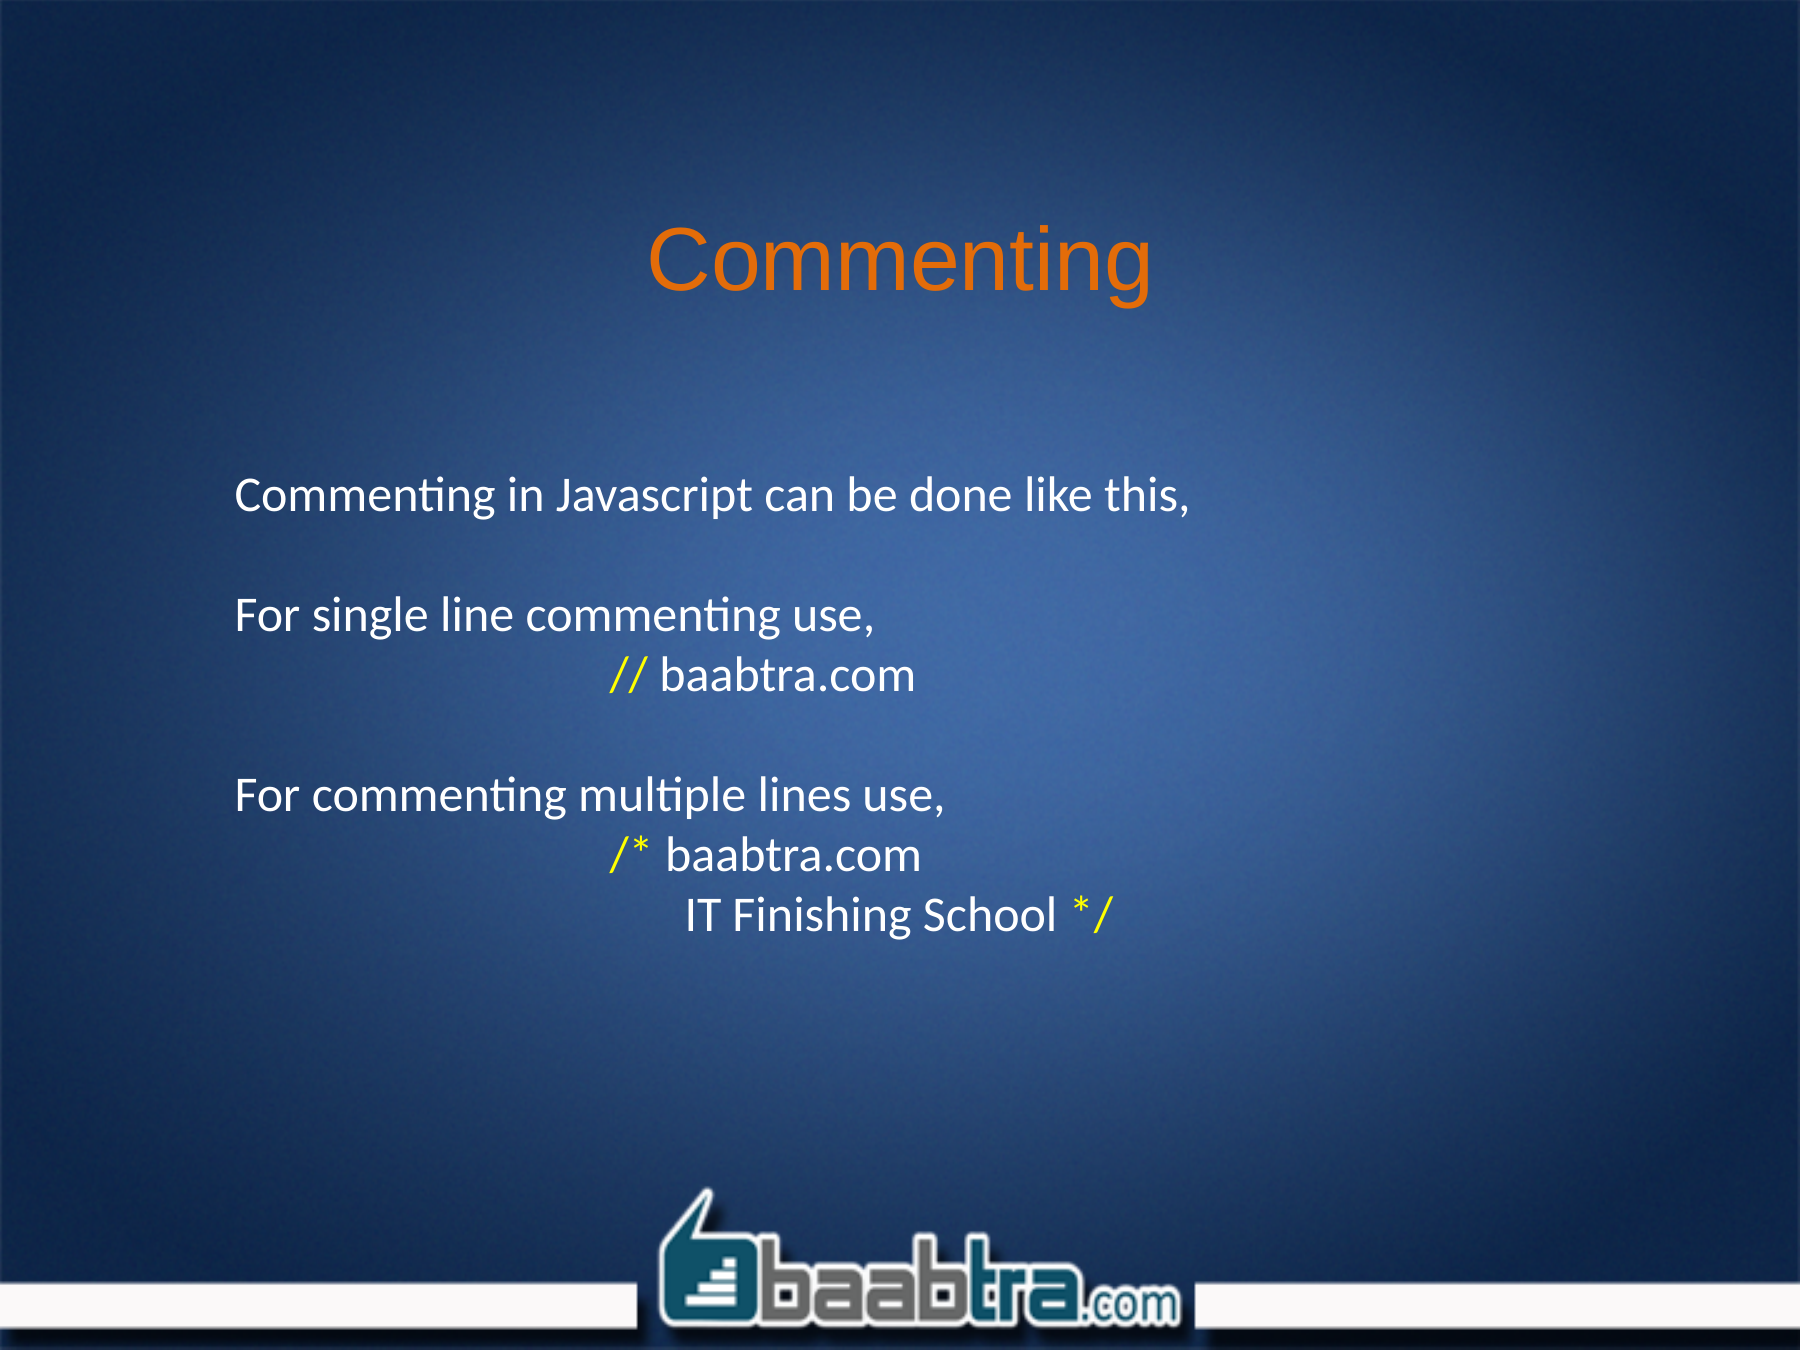

Commenting
Commenting in Javascript can be done like this,
For single line commenting use,
					// baabtra.com
For commenting multiple lines use,
					/* baabtra.com
						IT Finishing School */